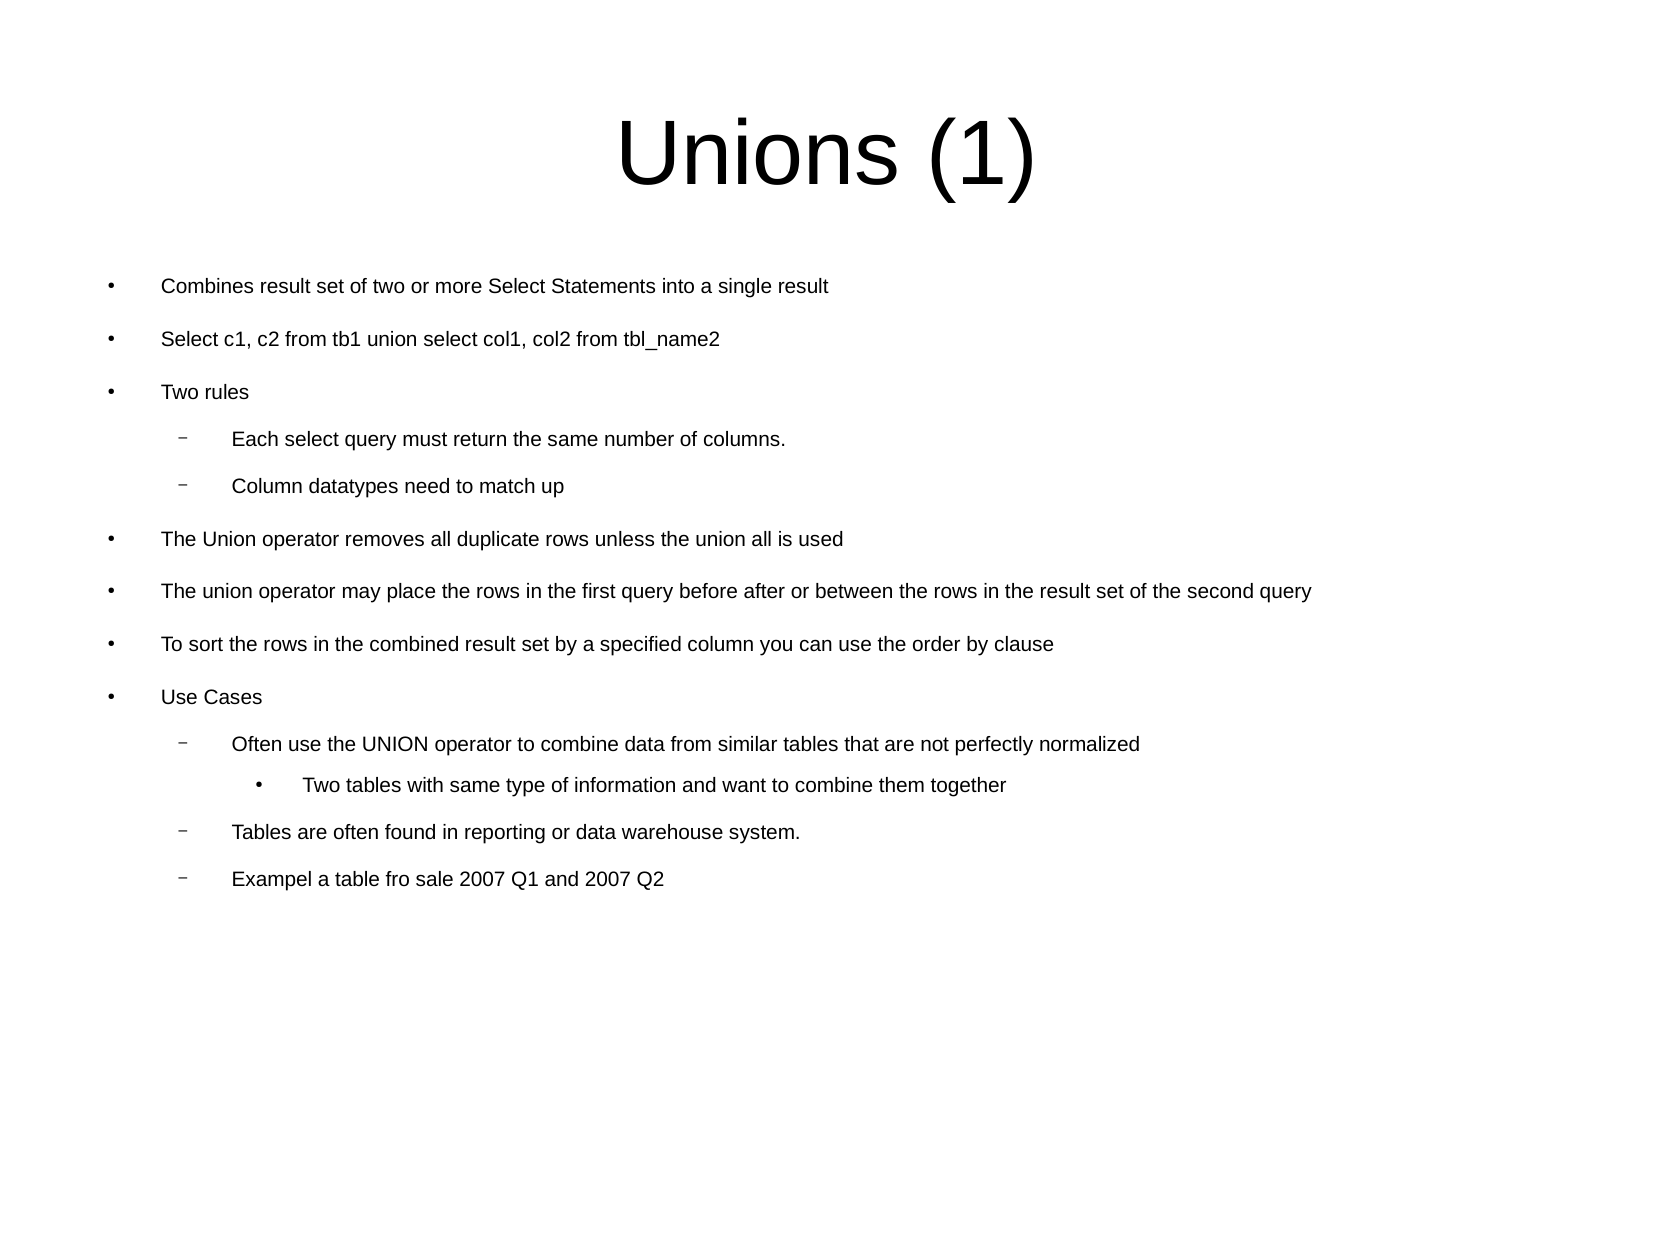

# Unions (1)
Combines result set of two or more Select Statements into a single result
Select c1, c2 from tb1 union select col1, col2 from tbl_name2
Two rules
Each select query must return the same number of columns.
Column datatypes need to match up
The Union operator removes all duplicate rows unless the union all is used
The union operator may place the rows in the first query before after or between the rows in the result set of the second query
To sort the rows in the combined result set by a specified column you can use the order by clause
Use Cases
Often use the UNION operator to combine data from similar tables that are not perfectly normalized
Two tables with same type of information and want to combine them together
Tables are often found in reporting or data warehouse system.
Exampel a table fro sale 2007 Q1 and 2007 Q2